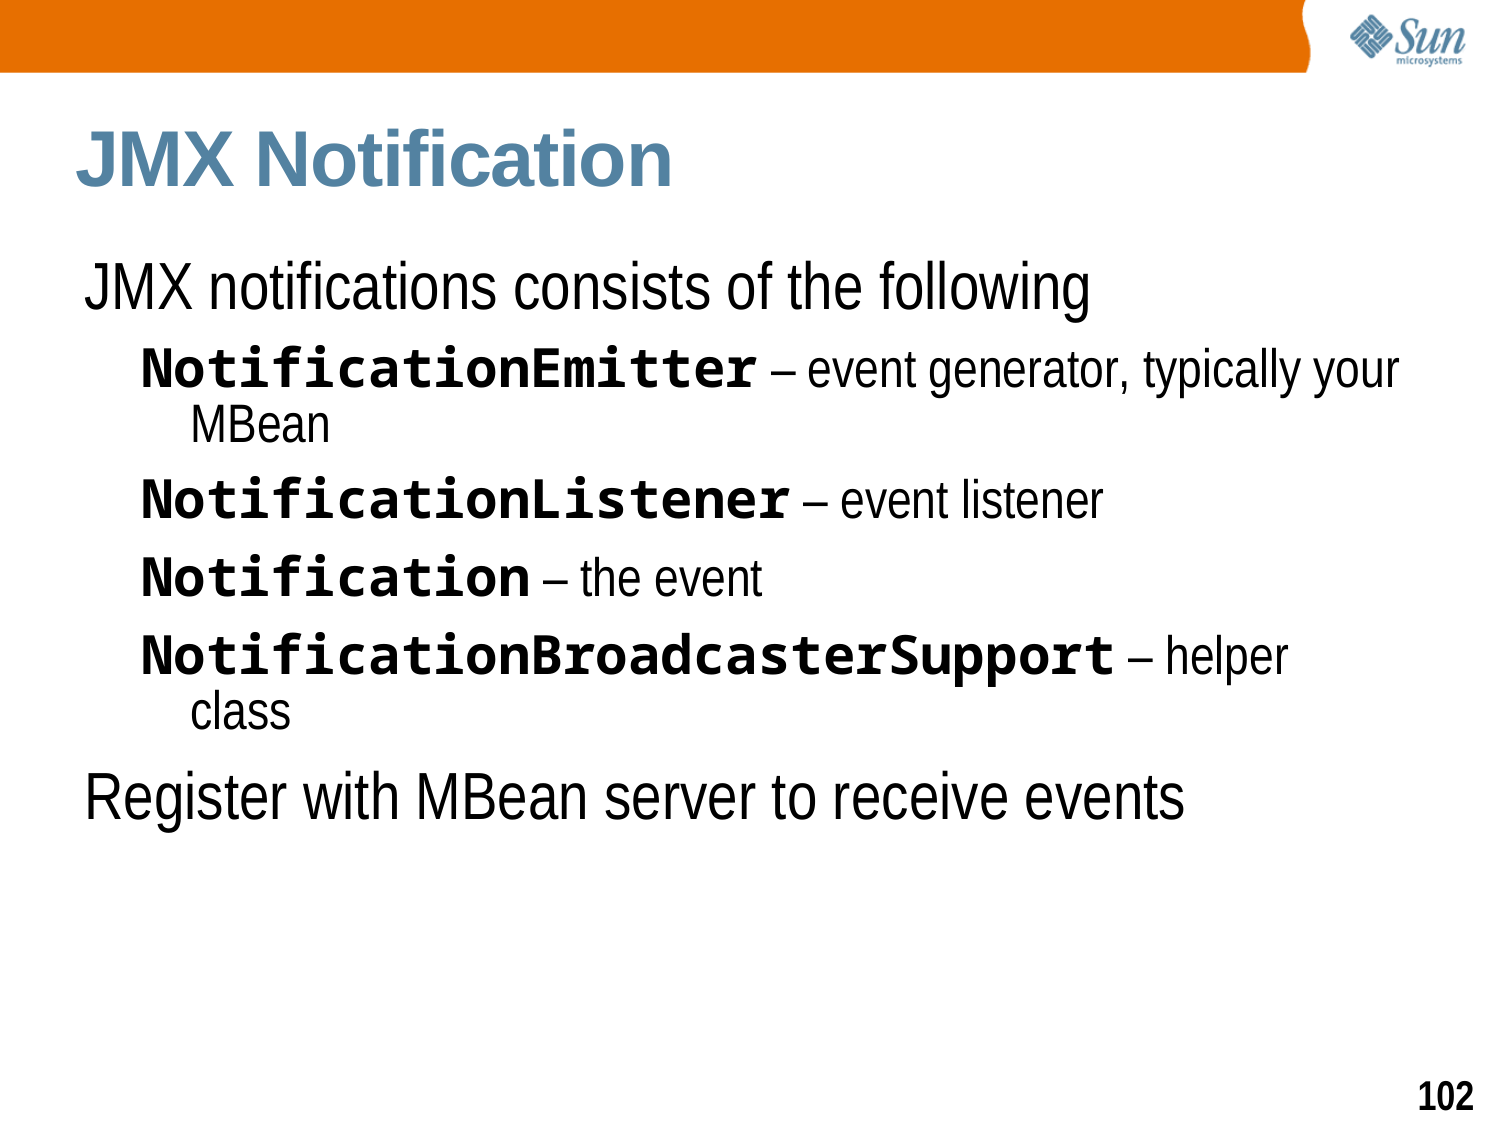

# JMX Notification
JMX notifications consists of the following
NotificationEmitter – event generator, typically your MBean
NotificationListener – event listener
Notification – the event
NotificationBroadcasterSupport – helper class
Register with MBean server to receive events